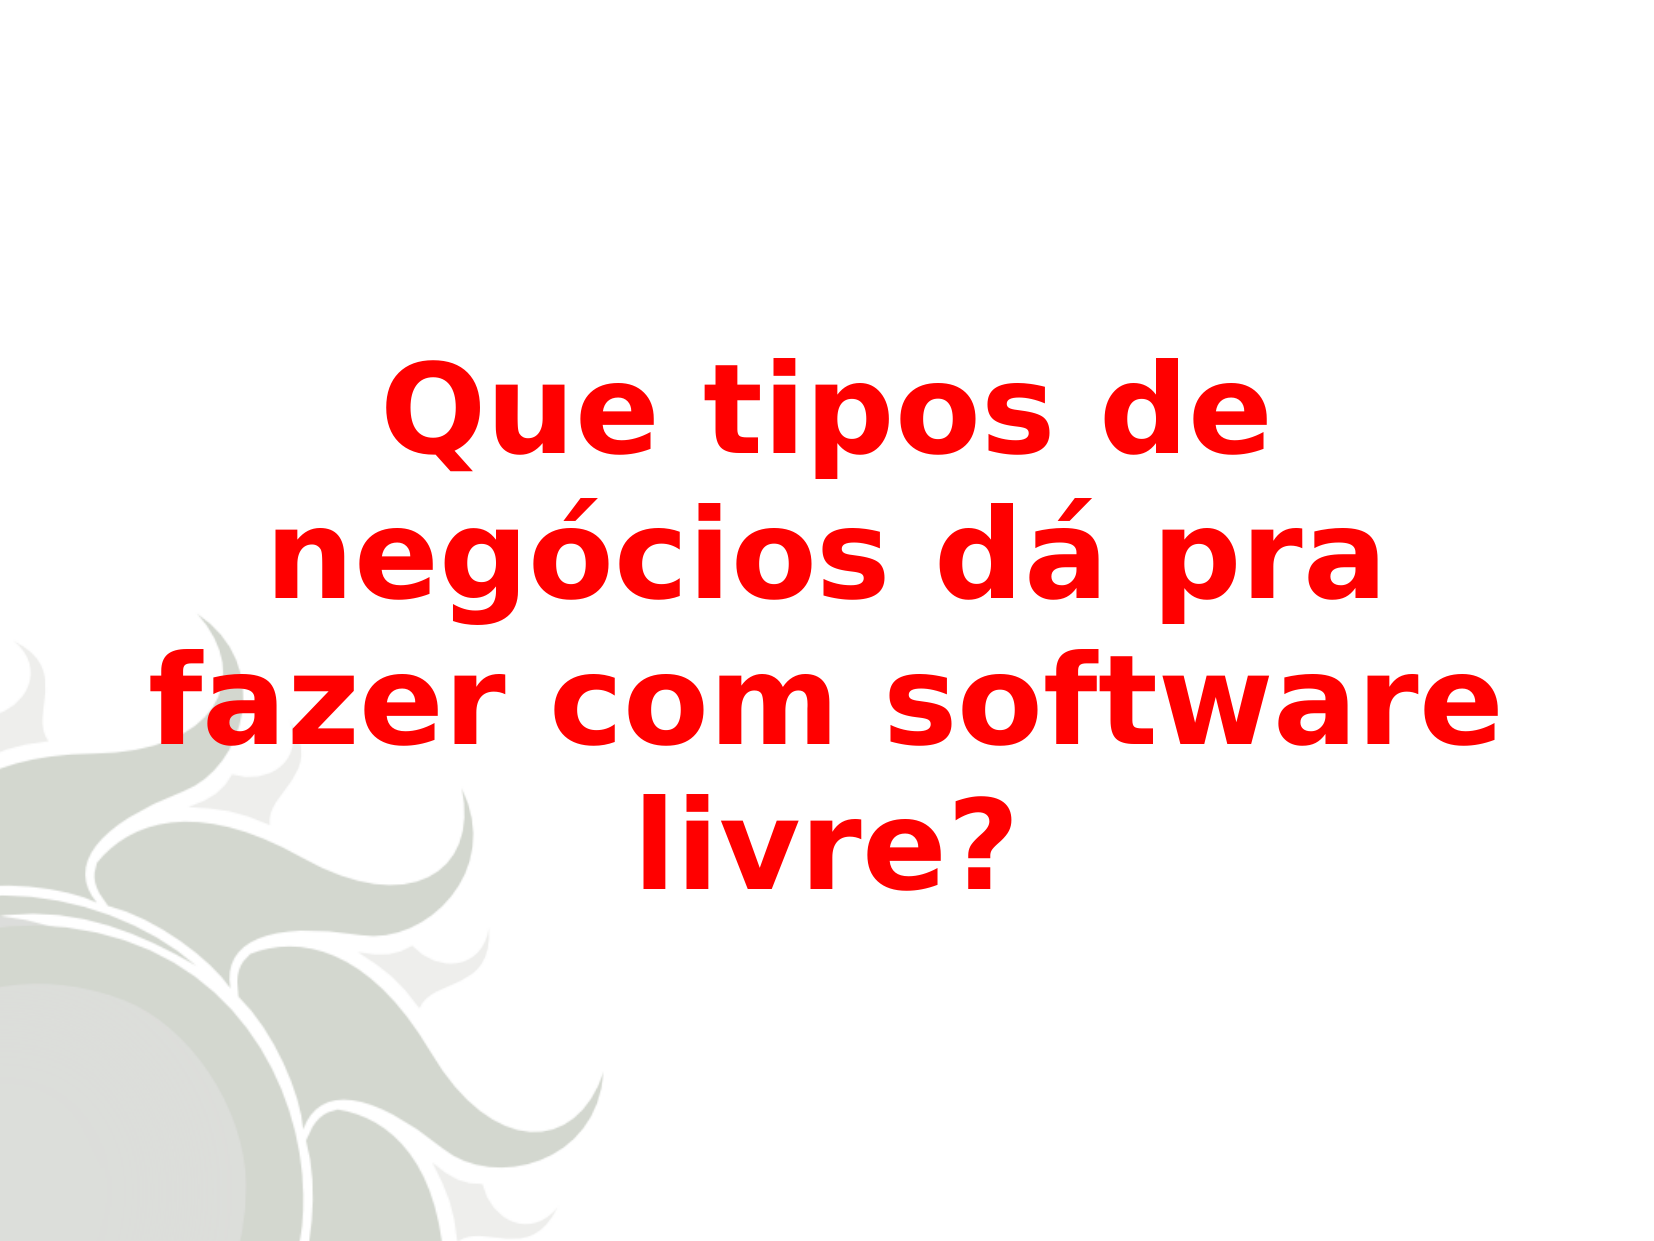

# Que tipos de negócios dá pra fazer com software livre?